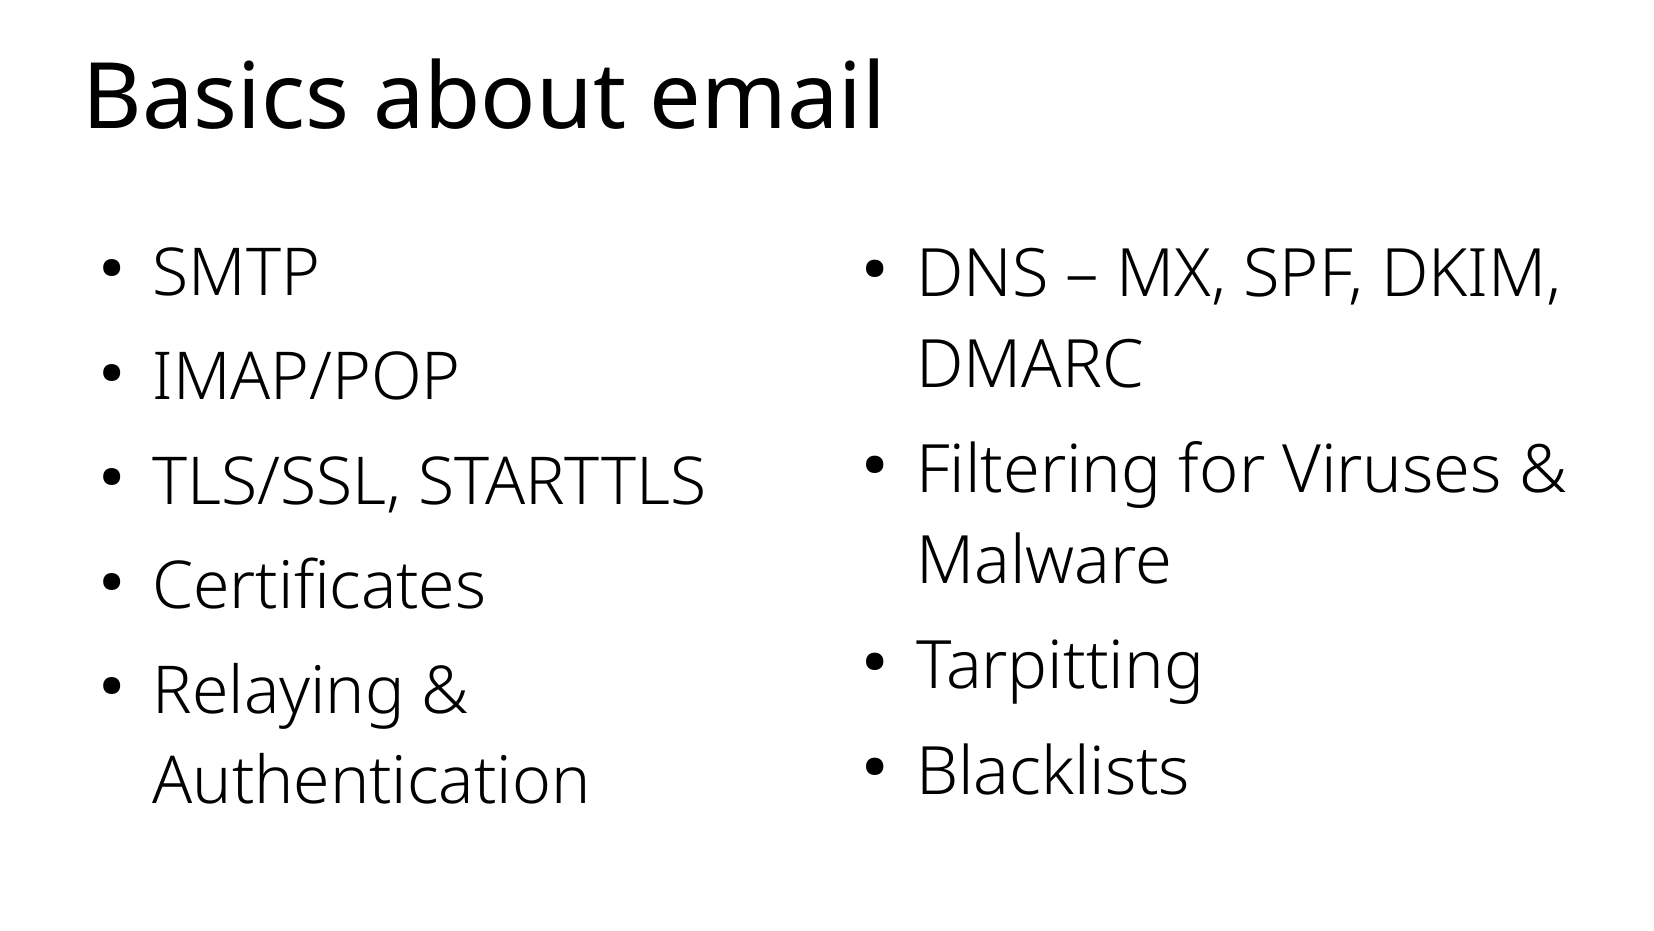

# Basics about email
SMTP
IMAP/POP
TLS/SSL, STARTTLS
Certificates
Relaying & Authentication
DNS – MX, SPF, DKIM, DMARC
Filtering for Viruses & Malware
Tarpitting
Blacklists